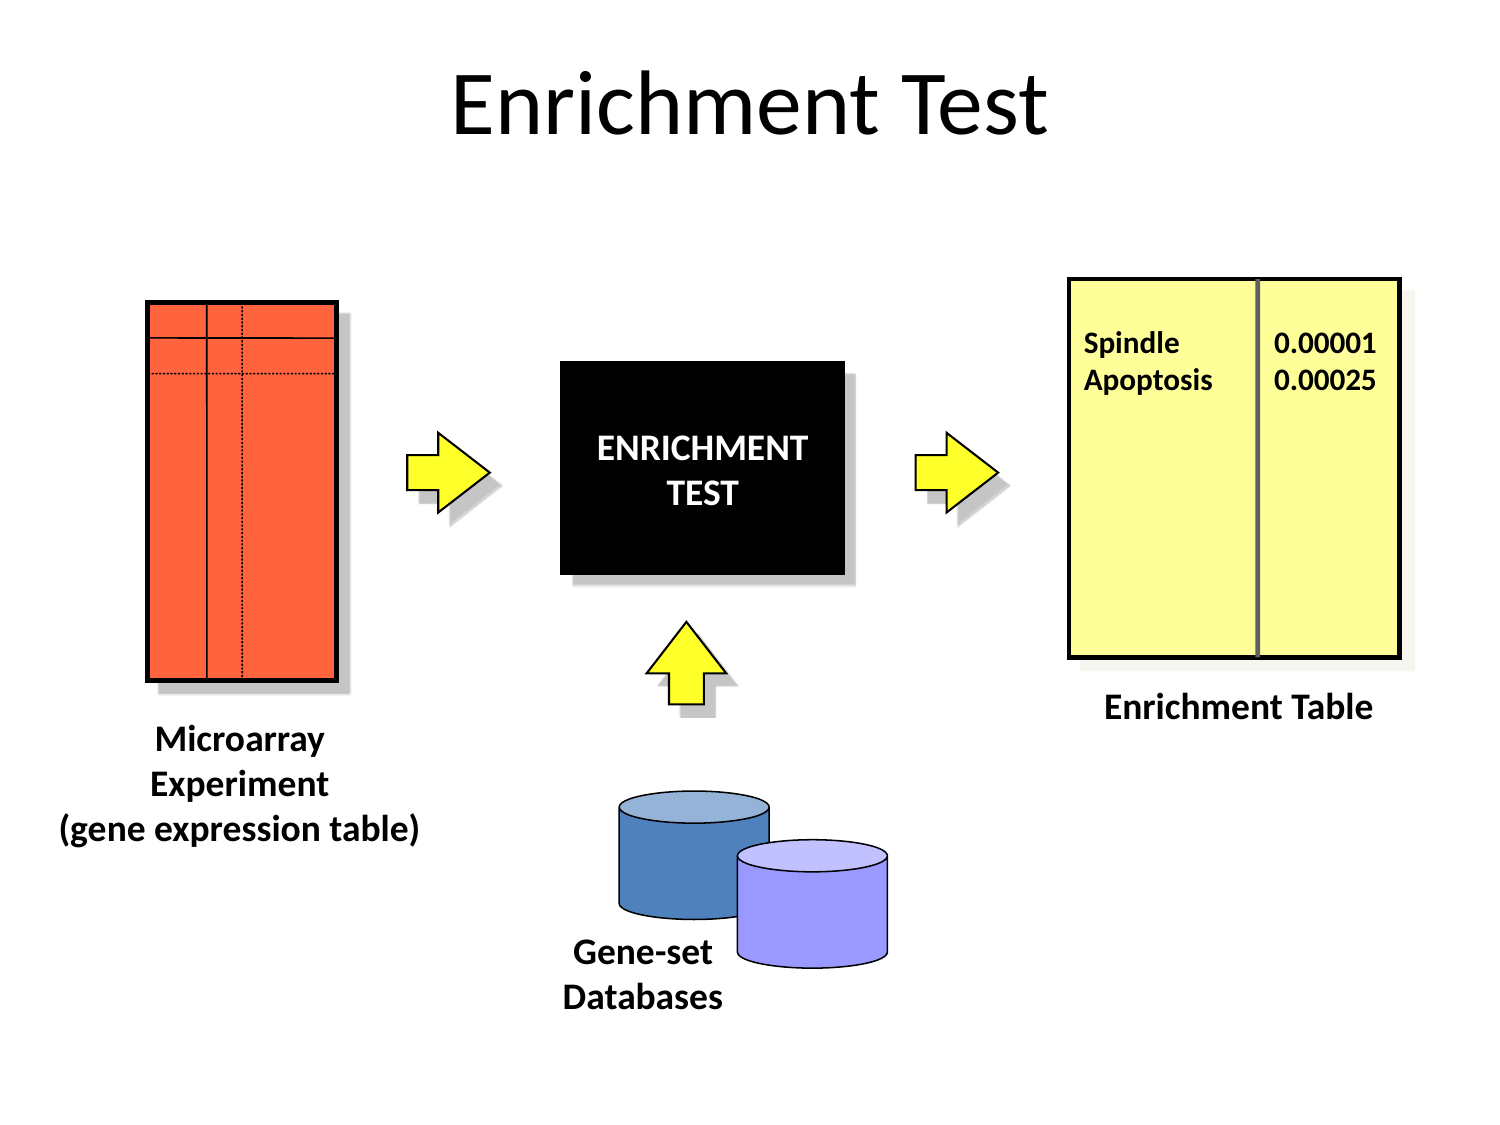

# Enrichment Test
Spindle	0.00001
Apoptosis	0.00025
ENRICHMENT
TEST
Enrichment Table
Microarray
Experiment
(gene expression table)
Gene-set
Databases